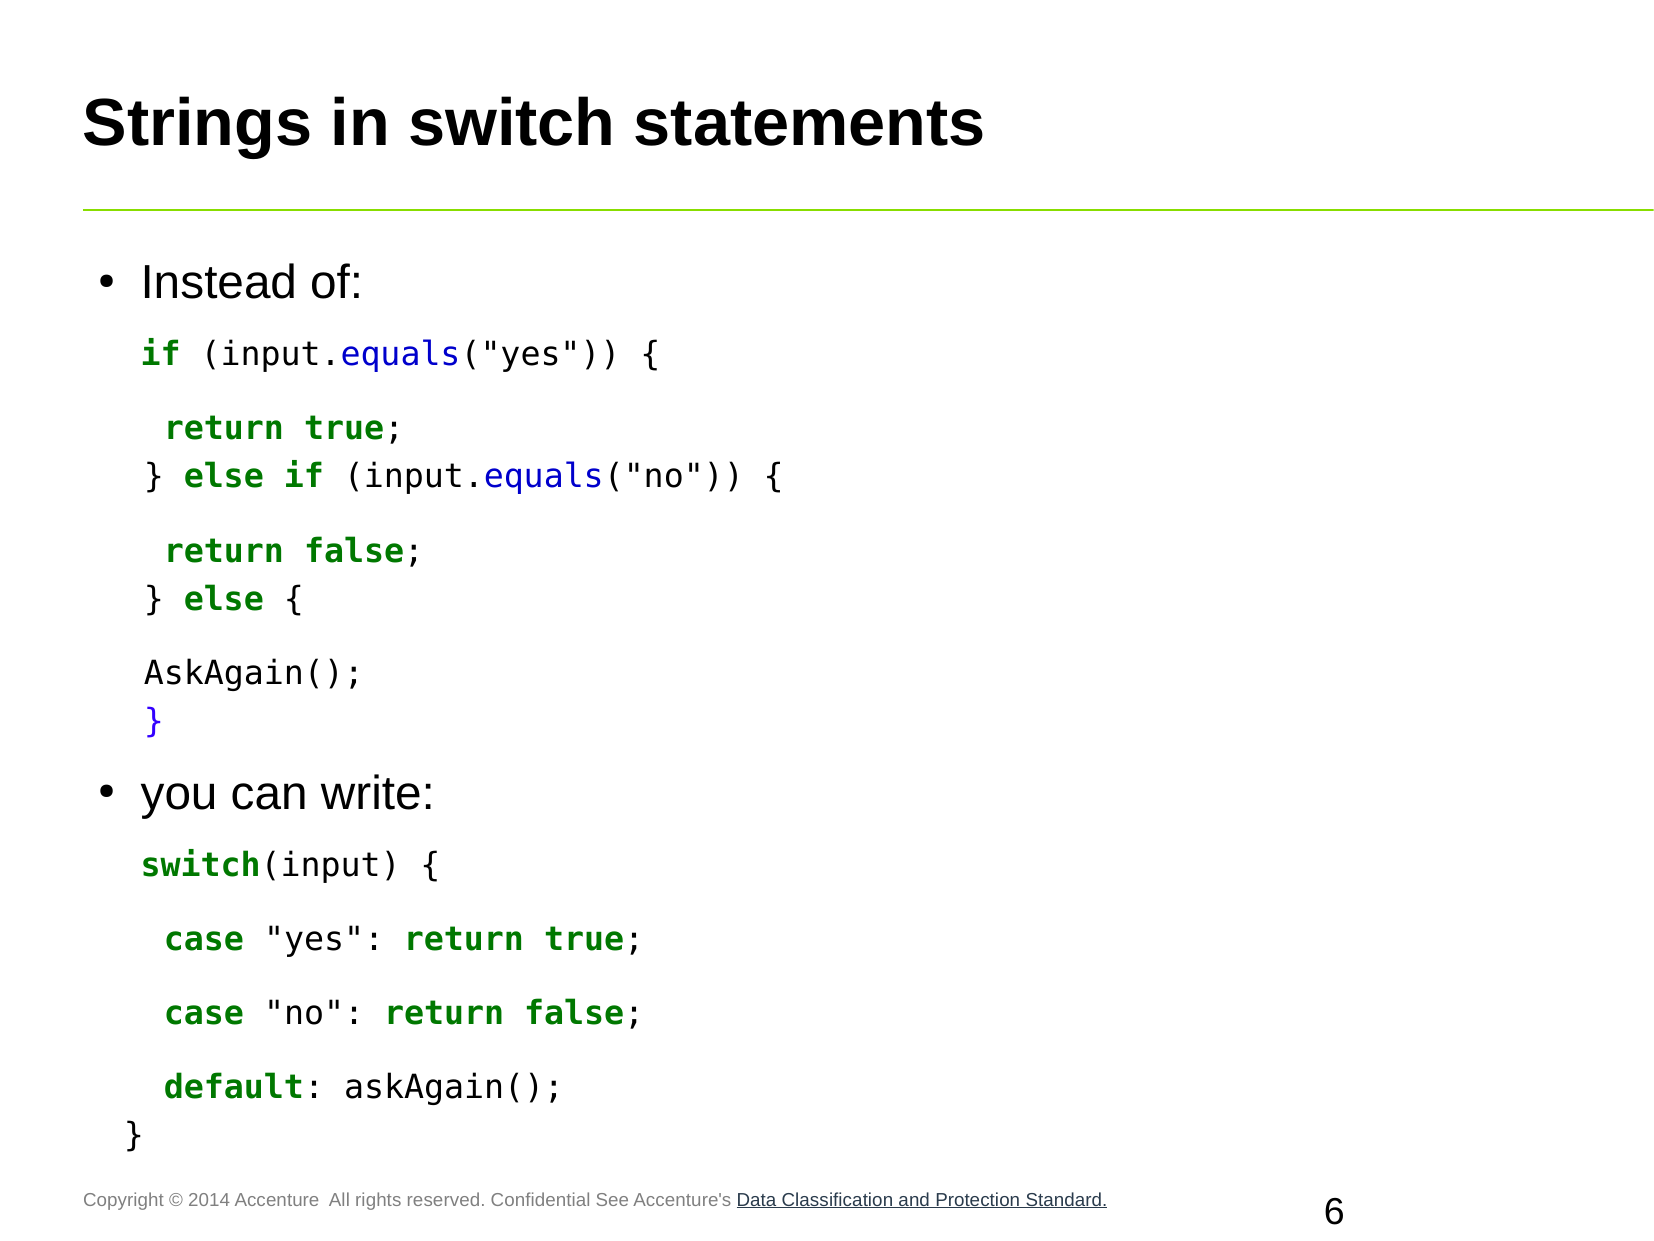

# Strings in switch statements
Instead of:
if (input.equals("yes")) {
 return true;
 } else if (input.equals("no")) {
 return false;
 } else {
 AskAgain();
 }
you can write:
switch(input) {
 case "yes": return true;
 case "no": return false;
 default: askAgain();
 }